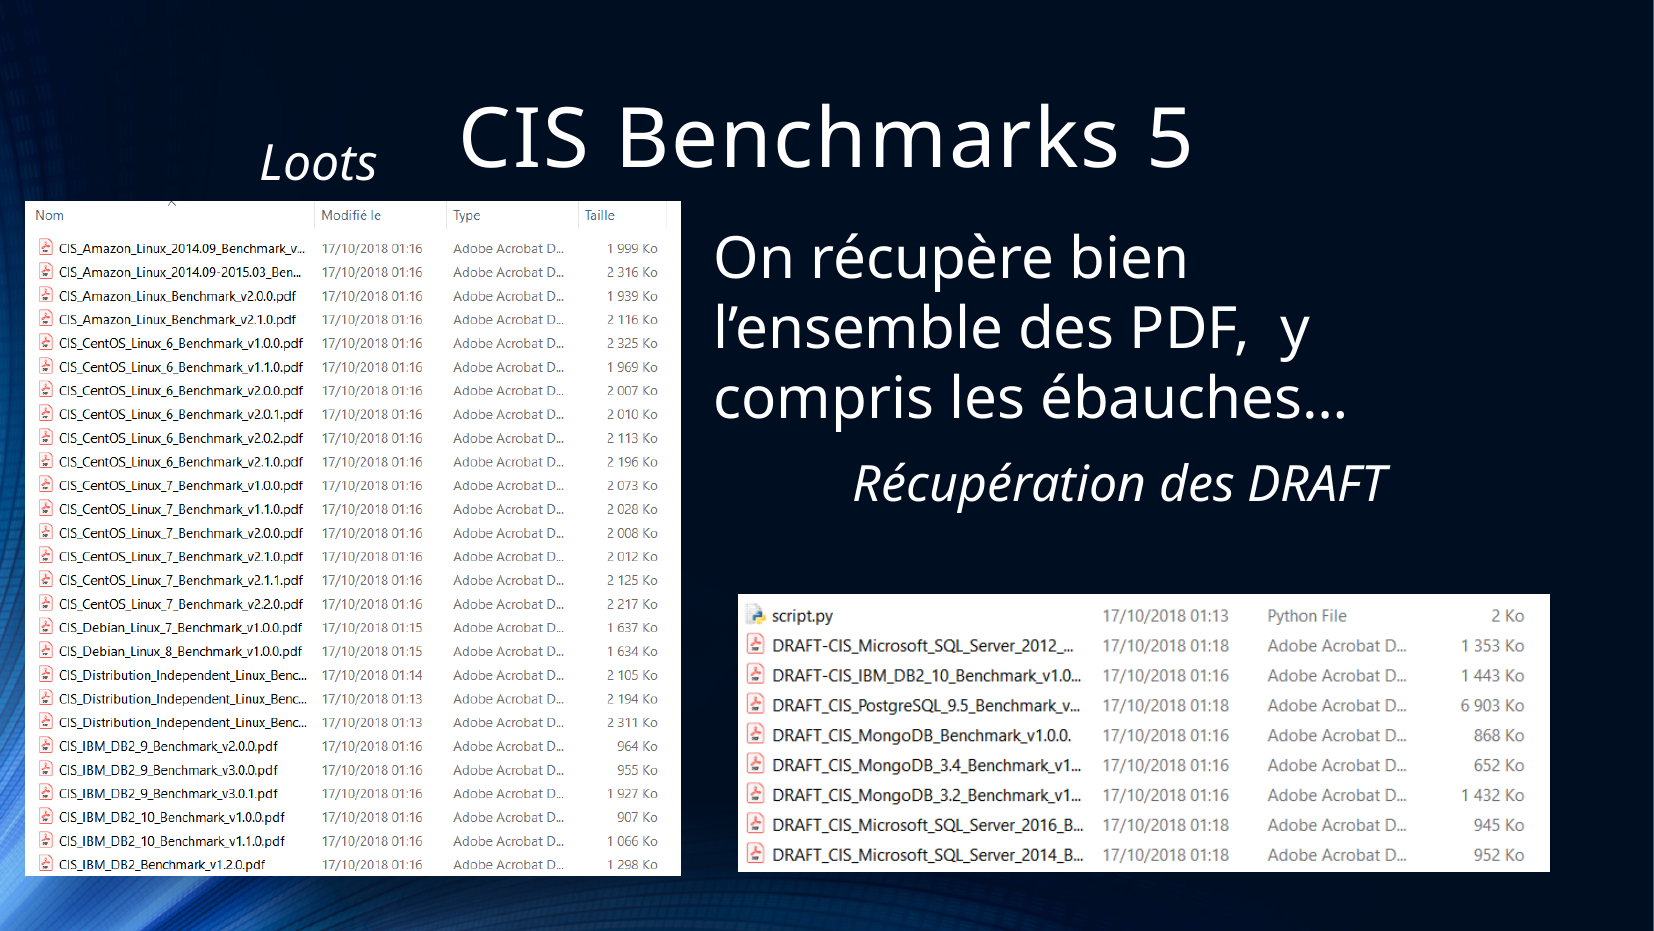

# CIS Benchmarks 5
Loots
On récupère bien l’ensemble des PDF, y compris les ébauches…
Récupération des DRAFT